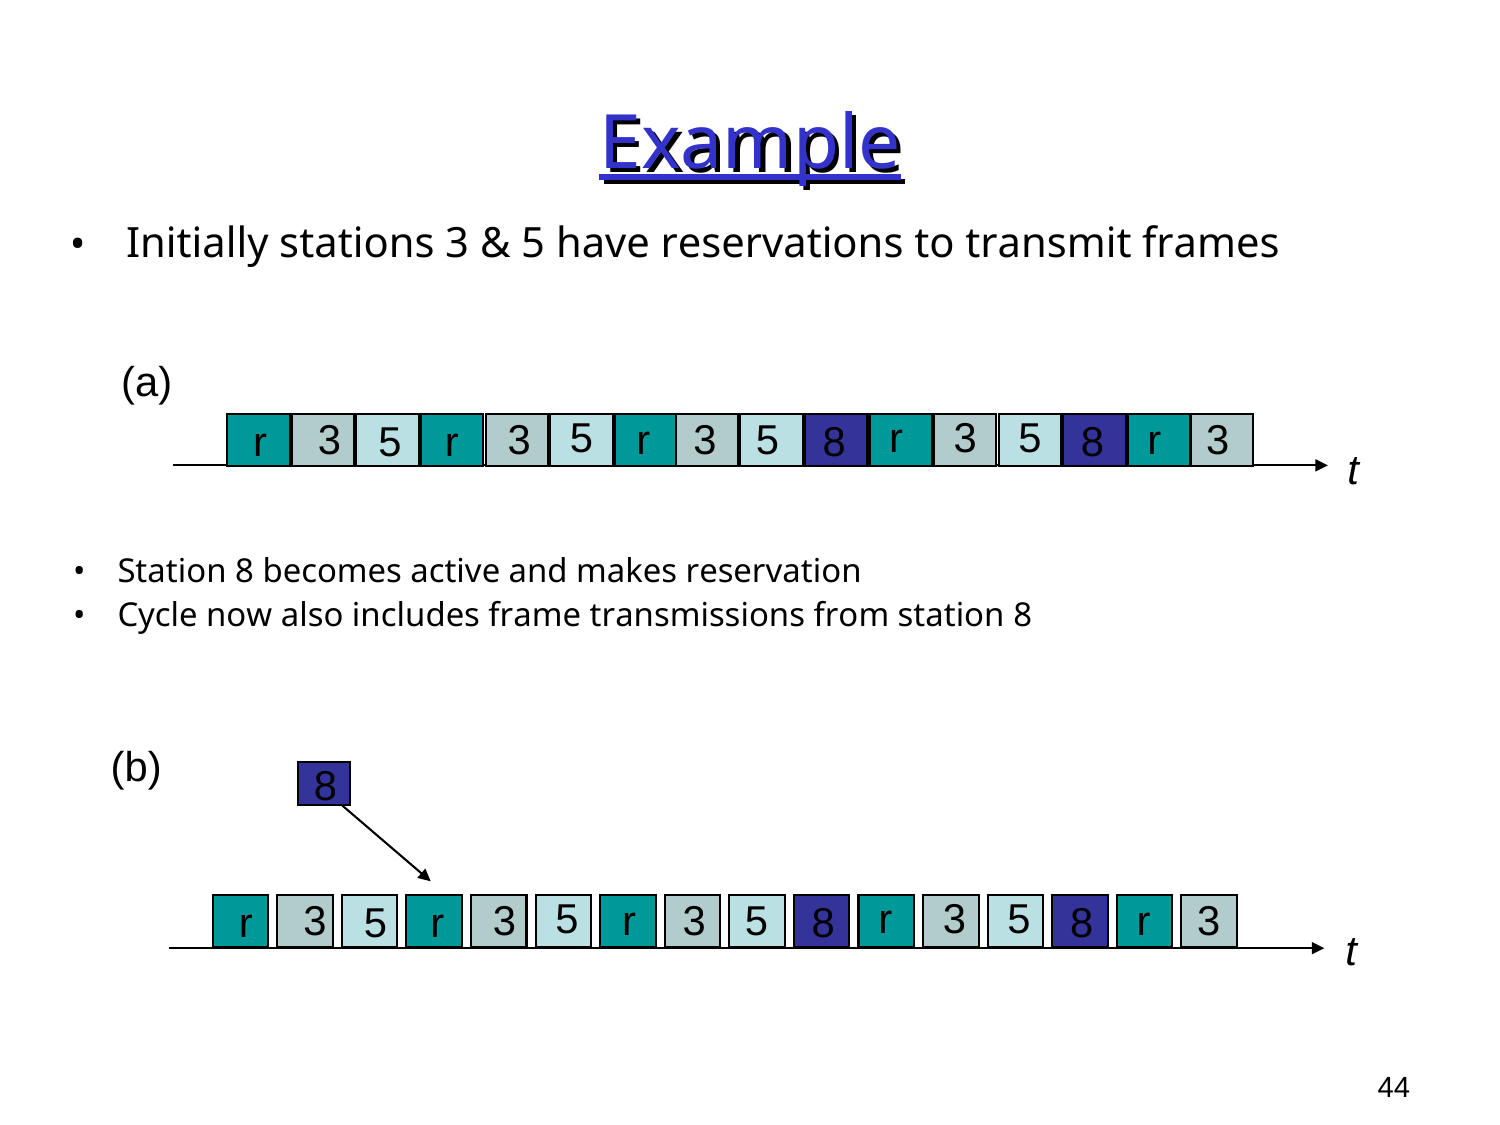

# Example
Initially stations 3 & 5 have reservations to transmit frames
(a)
5
r
3
5
3
3
r
3
5
r
3
r
5
r
8
8
t
Station 8 becomes active and makes reservation
Cycle now also includes frame transmissions from station 8
(b)
8
5
r
3
5
3
3
r
3
5
r
3
r
5
r
8
8
t
44